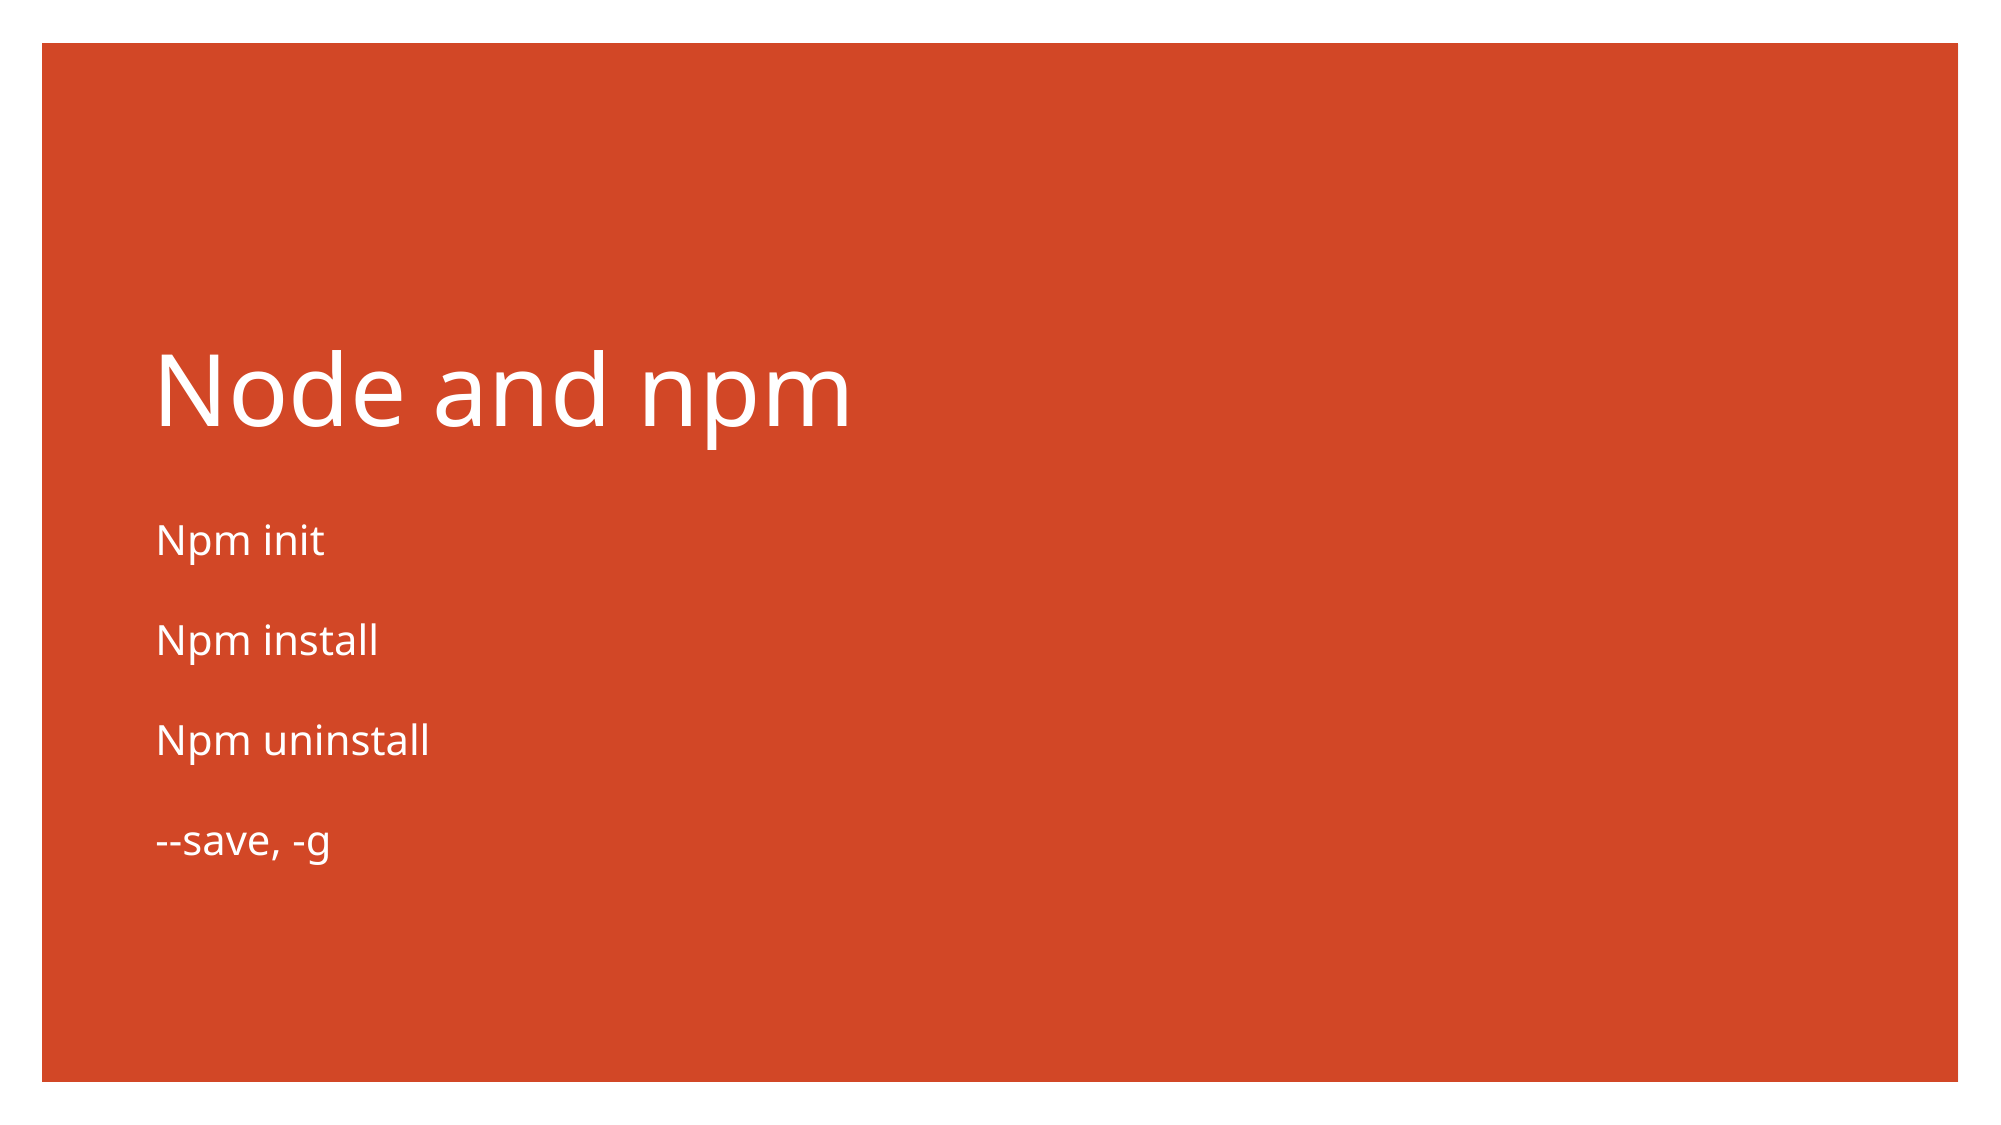

# Node and npm
Npm init
Npm install
Npm uninstall
--save, -g